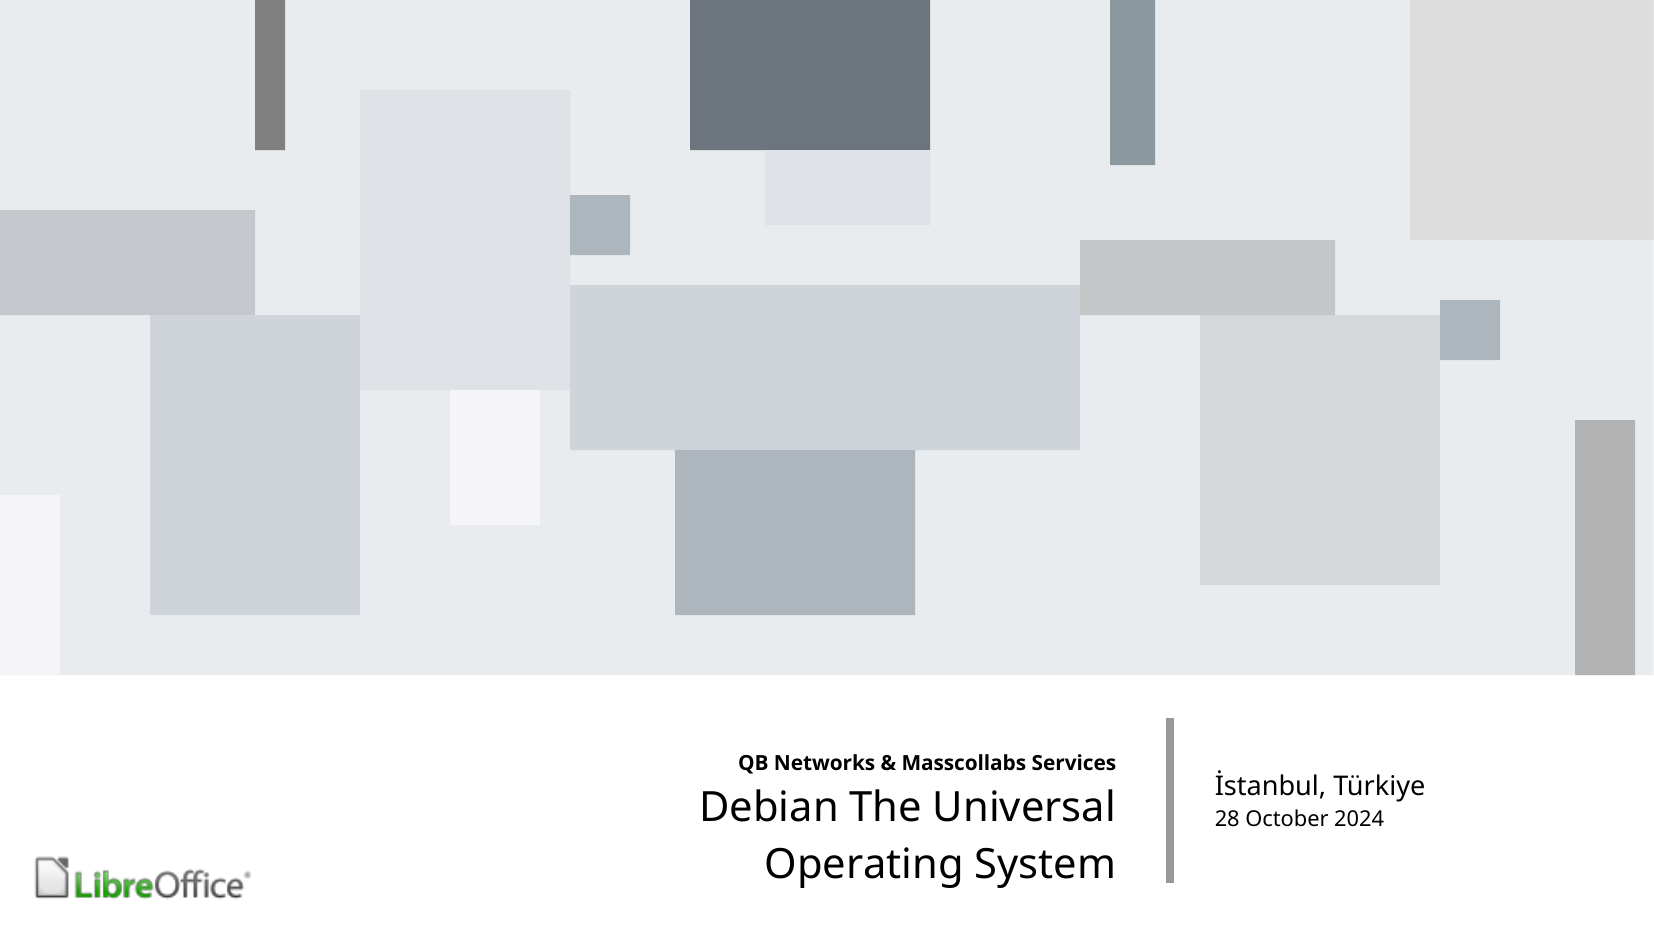

QB Networks & Masscollabs Services
Debian The Universal Operating System
İstanbul, Türkiye
28 October 2024